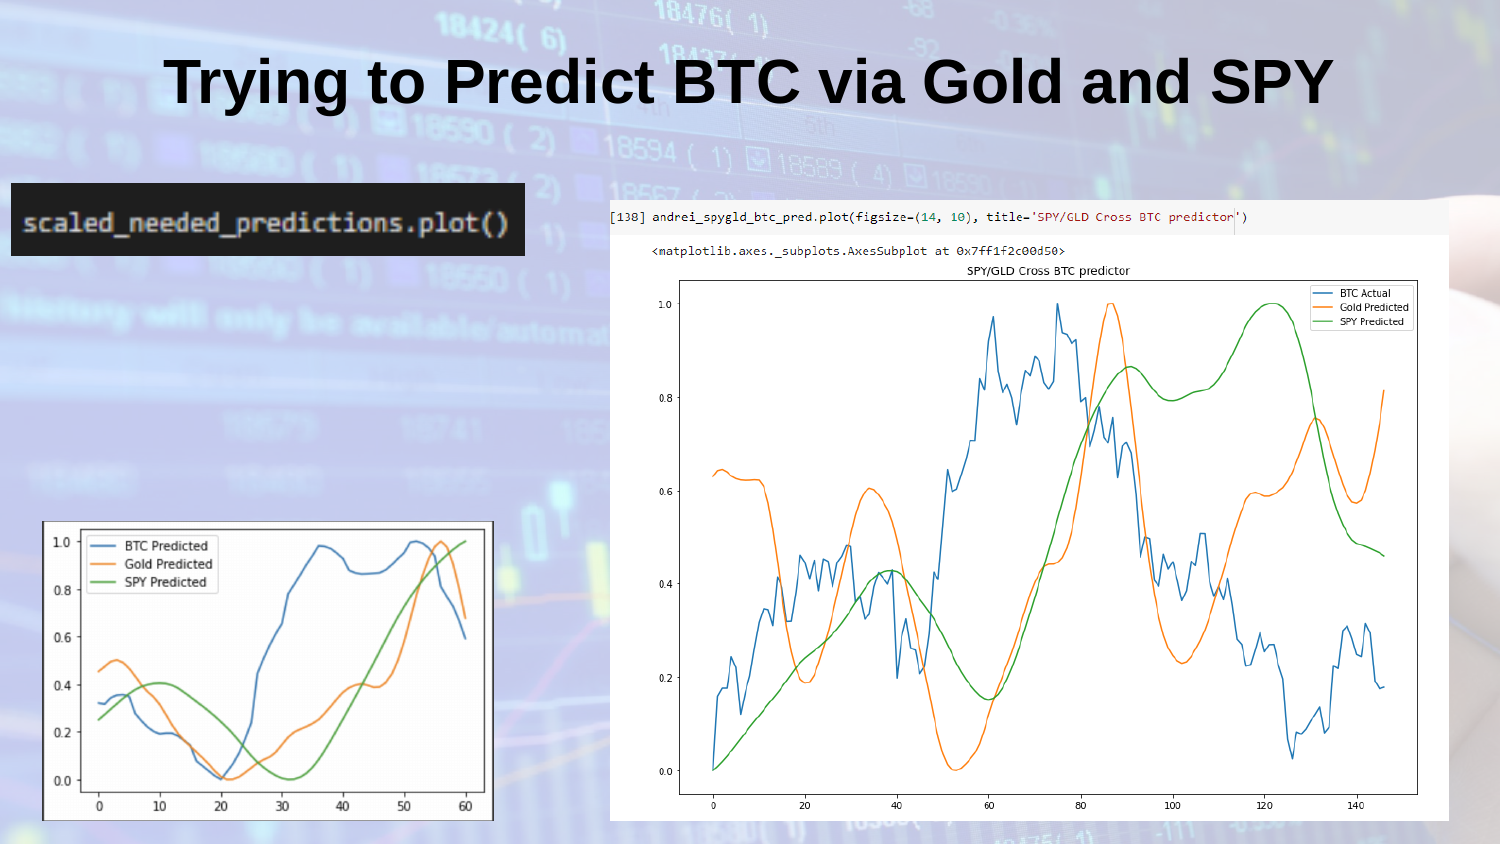

# Trying to Predict BTC via Gold and SPY